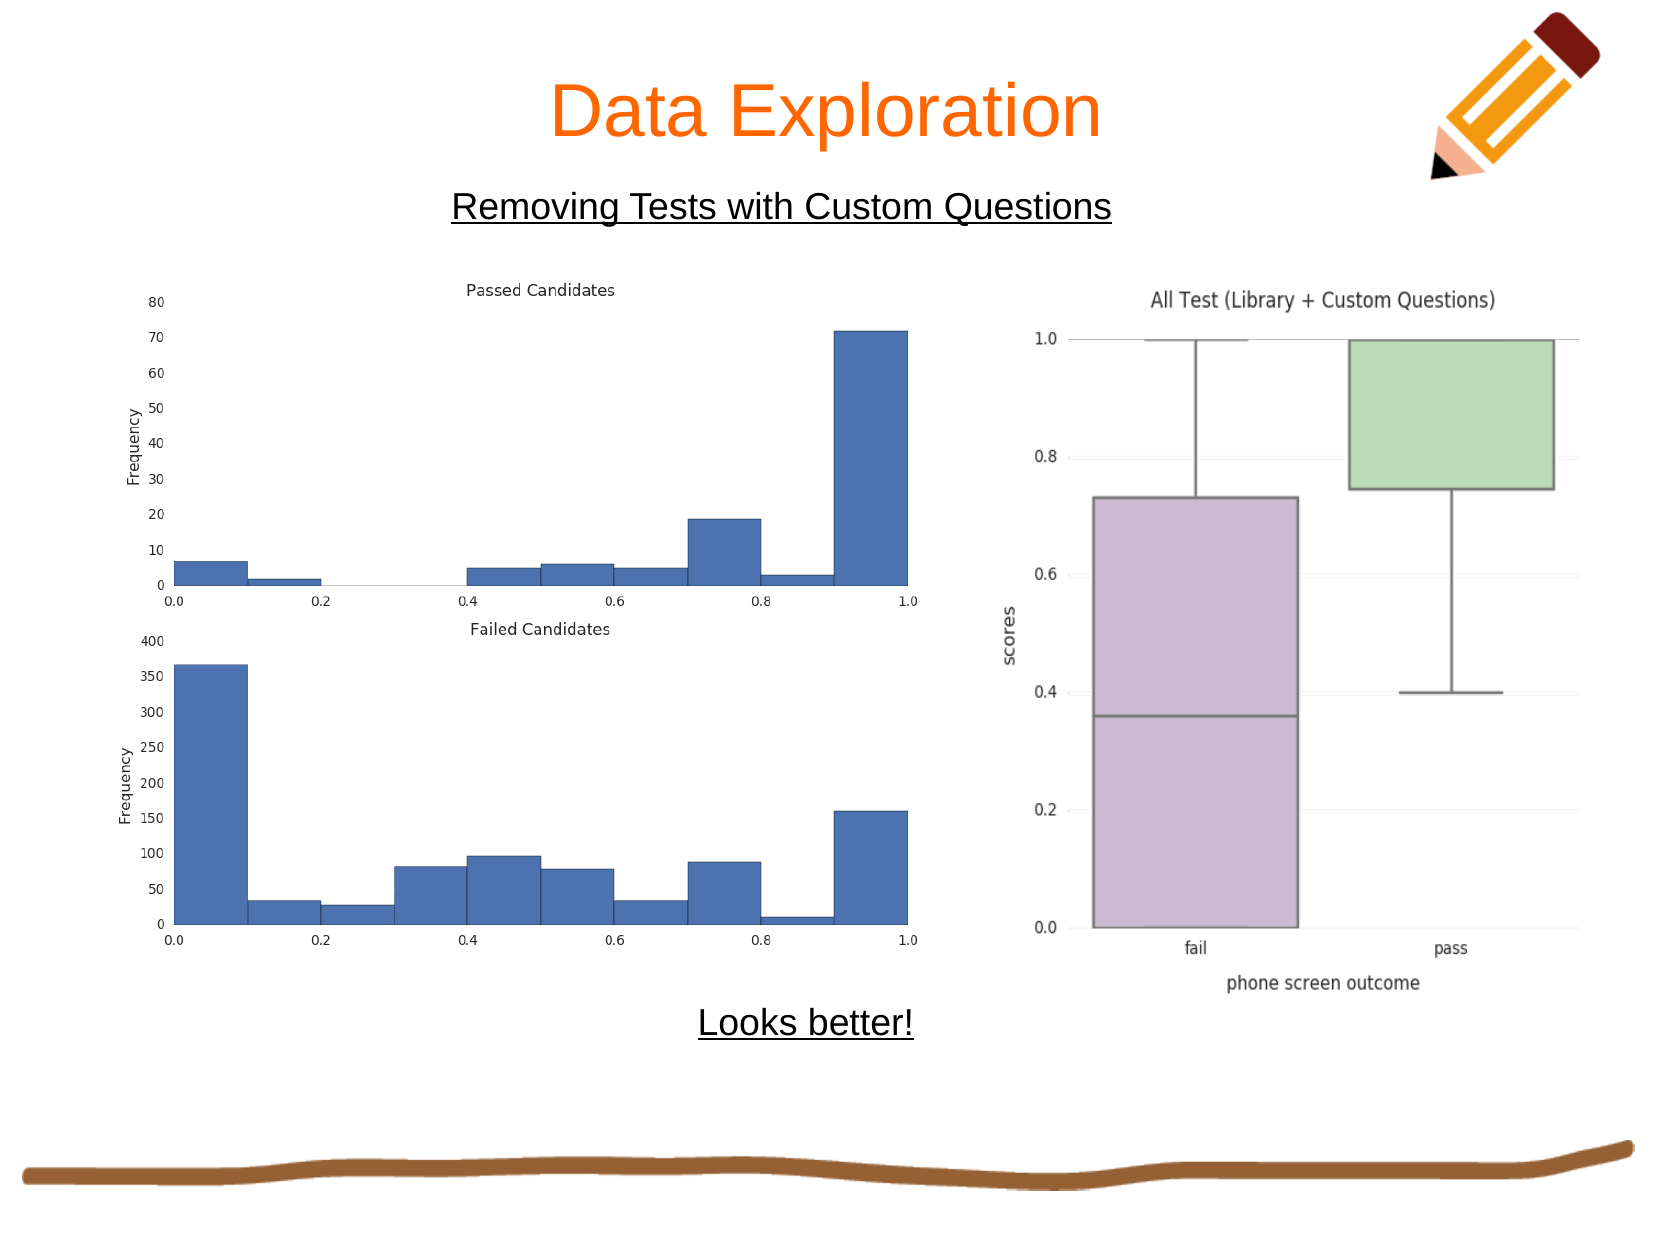

# Data Exploration
Removing Tests with Custom Questions
Looks better!